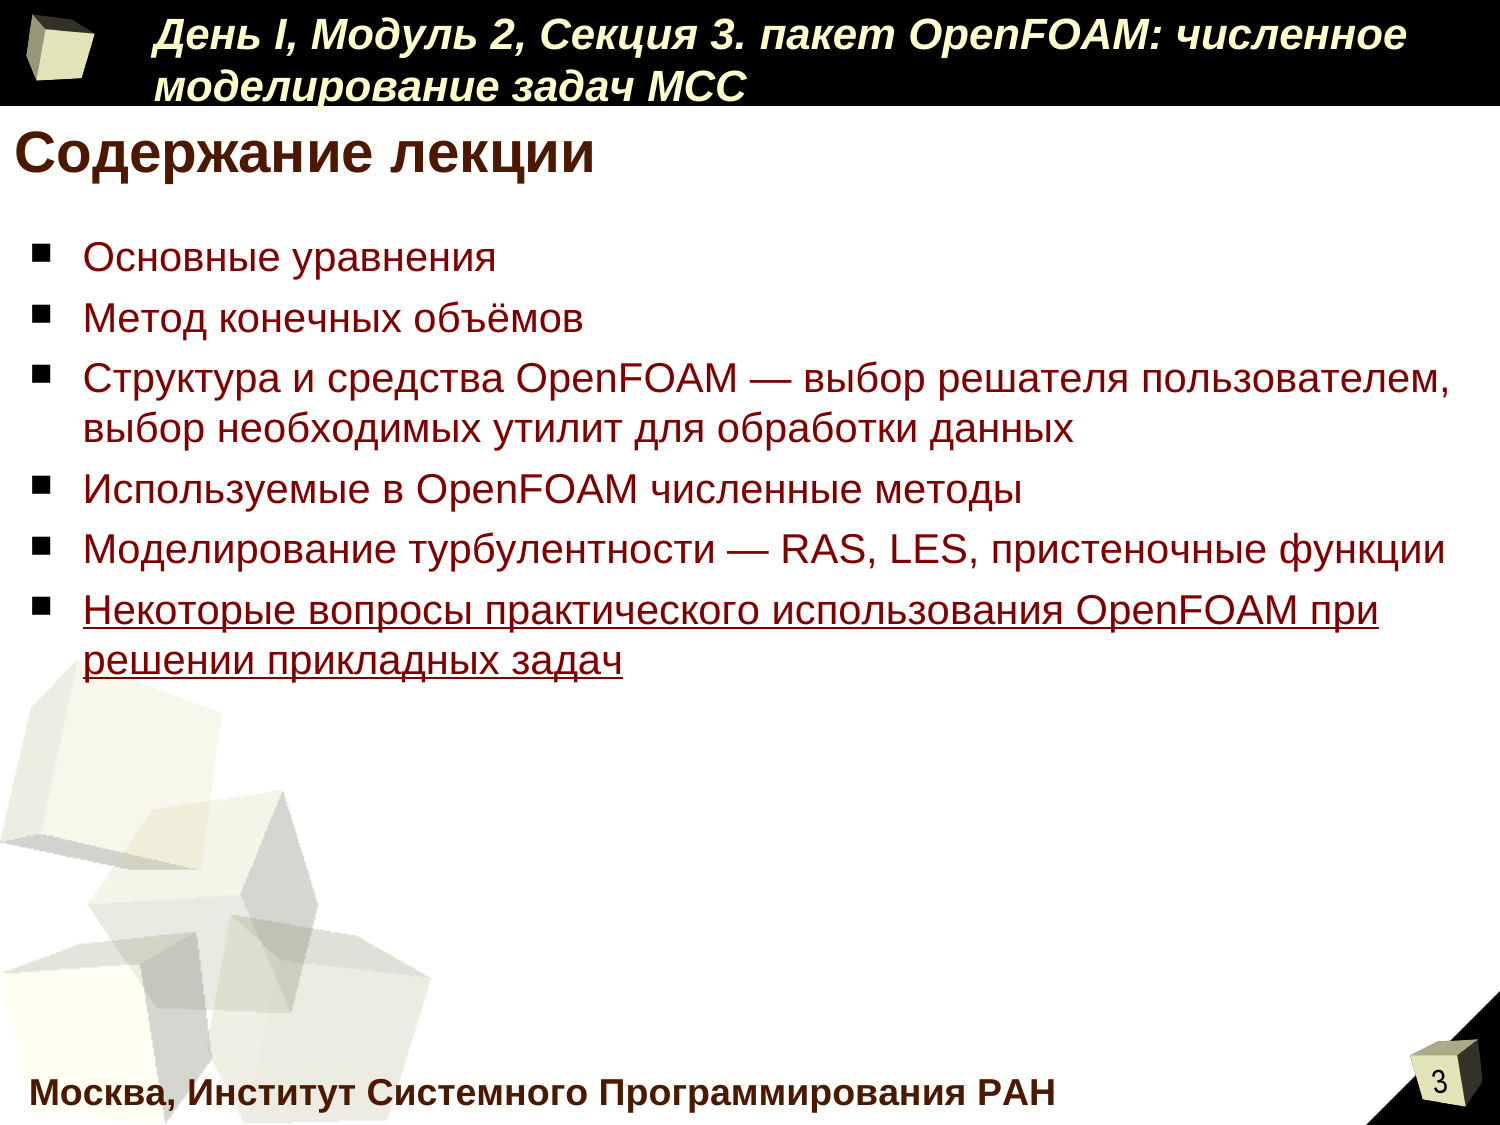

#
Содержание лекции
Основные уравнения
Метод конечных объёмов
Структура и средства OpenFOAM — выбор решателя пользователем, выбор необходимых утилит для обработки данных
Используемые в OpenFOAM численные методы
Моделирование турбулентности — RAS, LES, пристеночные функции
Некоторые вопросы практического использования OpenFOAM при решении прикладных задач